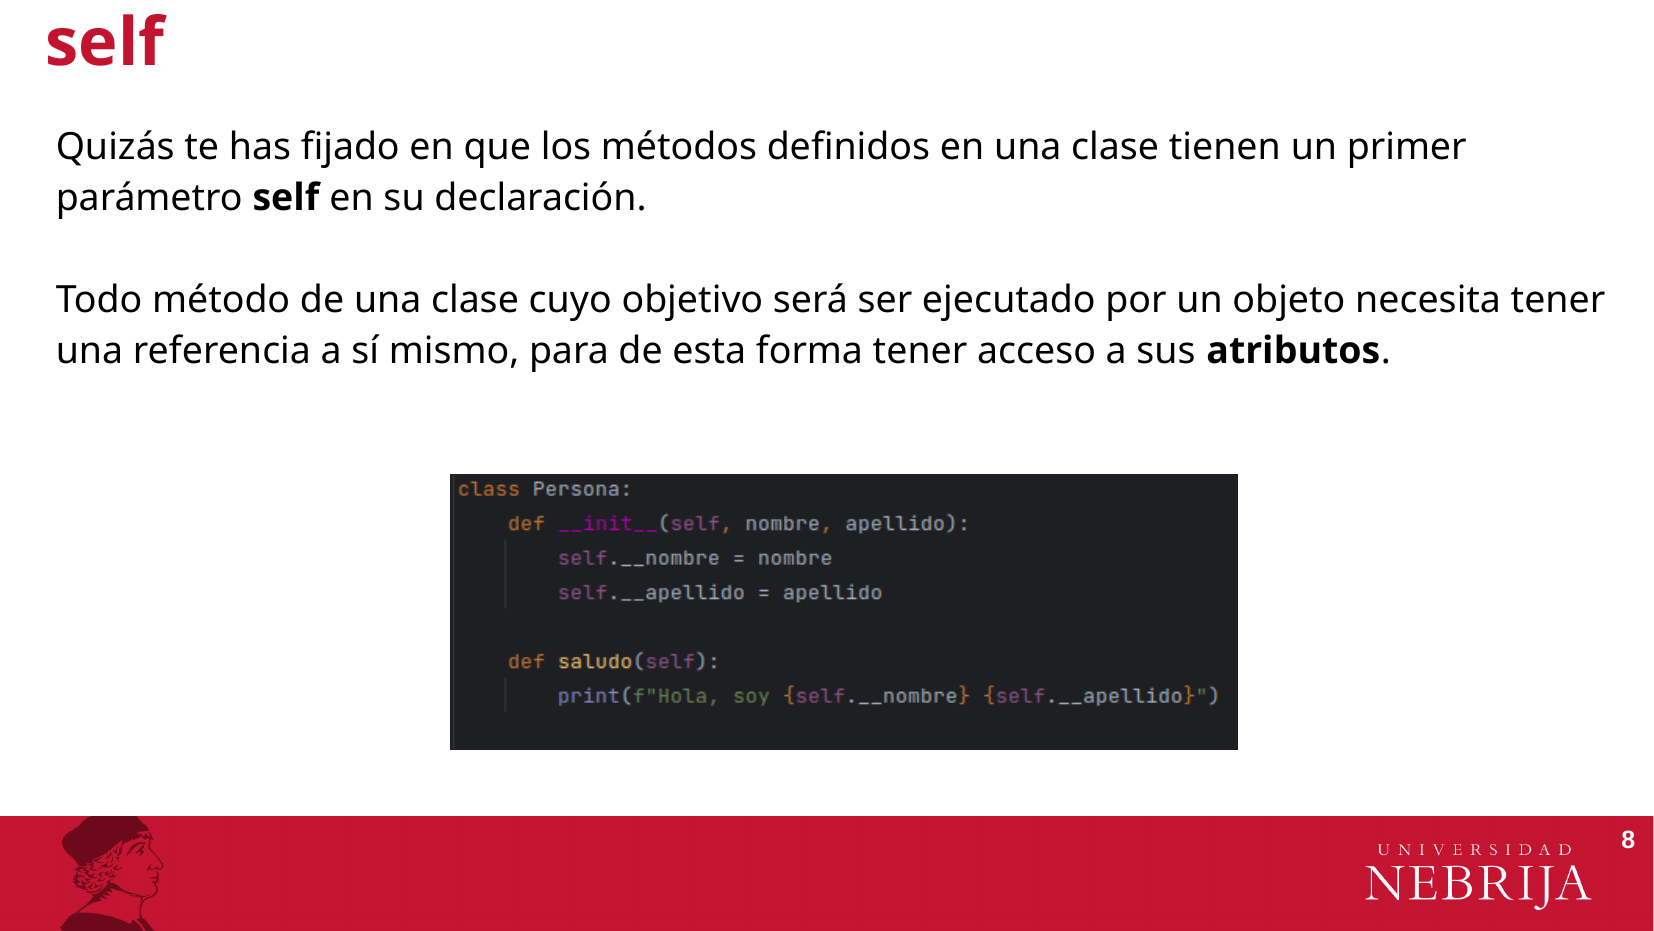

self
Quizás te has fijado en que los métodos definidos en una clase tienen un primer parámetro self en su declaración.
Todo método de una clase cuyo objetivo será ser ejecutado por un objeto necesita tener una referencia a sí mismo, para de esta forma tener acceso a sus atributos.